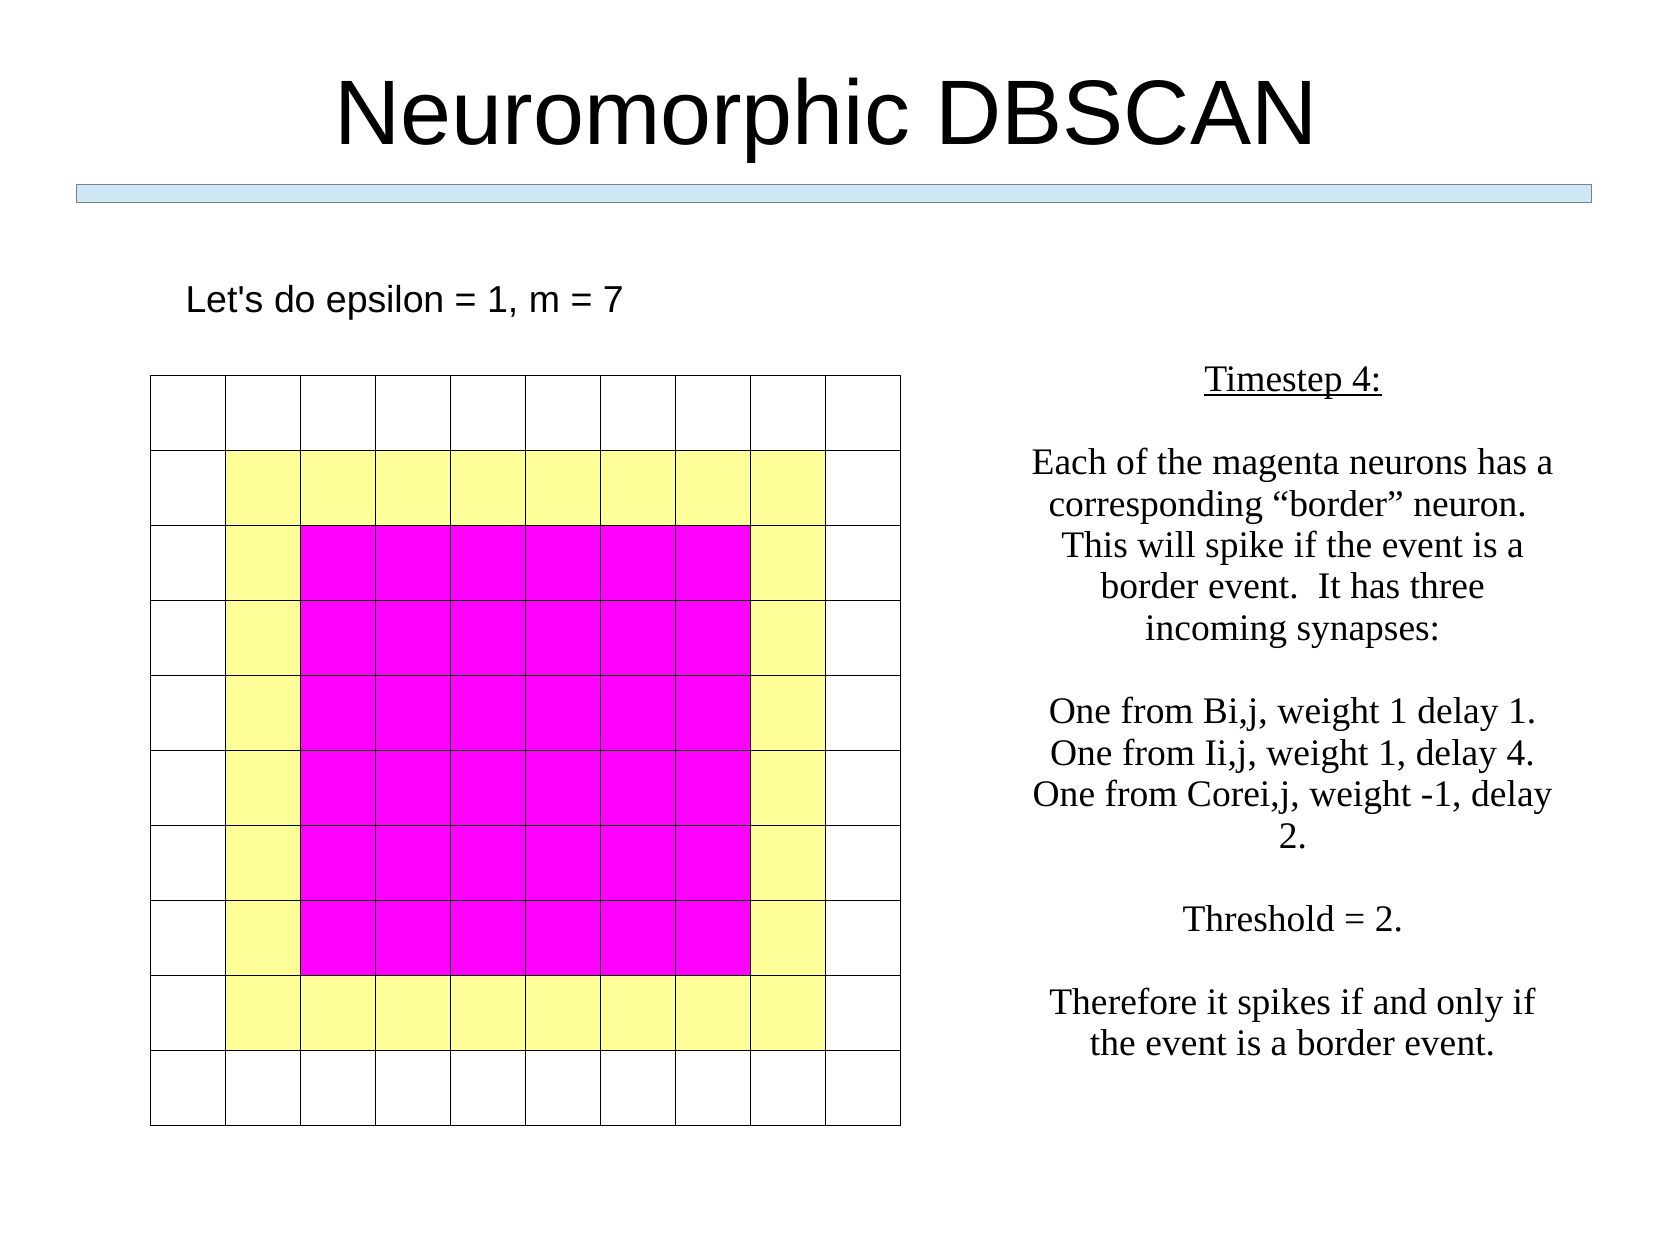

# Neuromorphic DBSCAN
Let's do epsilon = 1, m = 7
Timestep 4:
Each of the magenta neurons has a corresponding “border” neuron. This will spike if the event is a border event. It has three incoming synapses:
One from Bi,j, weight 1 delay 1.
One from Ii,j, weight 1, delay 4.
One from Corei,j, weight -1, delay 2.
Threshold = 2.
Therefore it spikes if and only if the event is a border event.